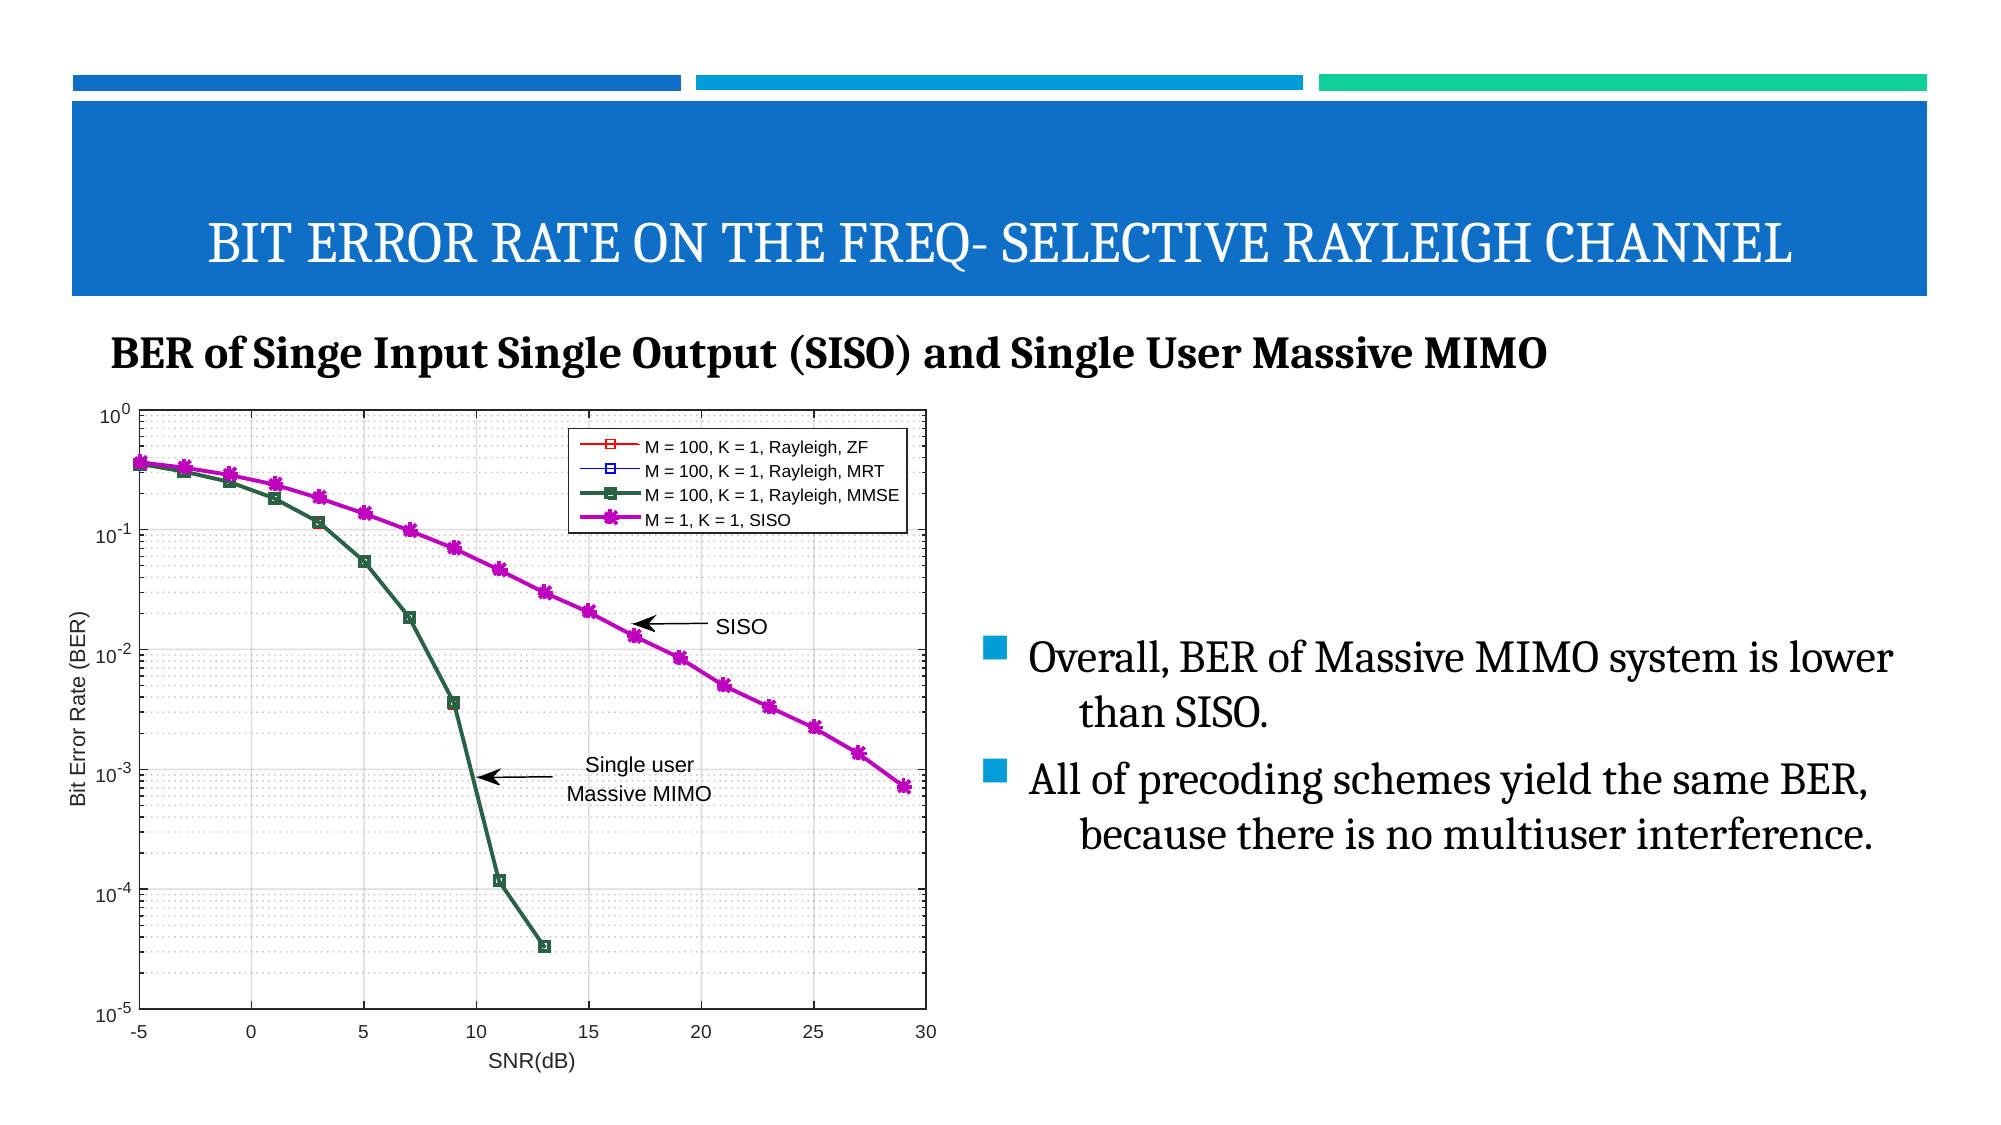

# Bit error rate ON THE FREQ- SELECTIVE RAYLEIGH CHANNEL
BER of Singe Input Single Output (SISO) and Single User Massive MIMO
Overall, BER of Massive MIMO system is lower than SISO.
All of precoding schemes yield the same BER, because there is no multiuser interference.